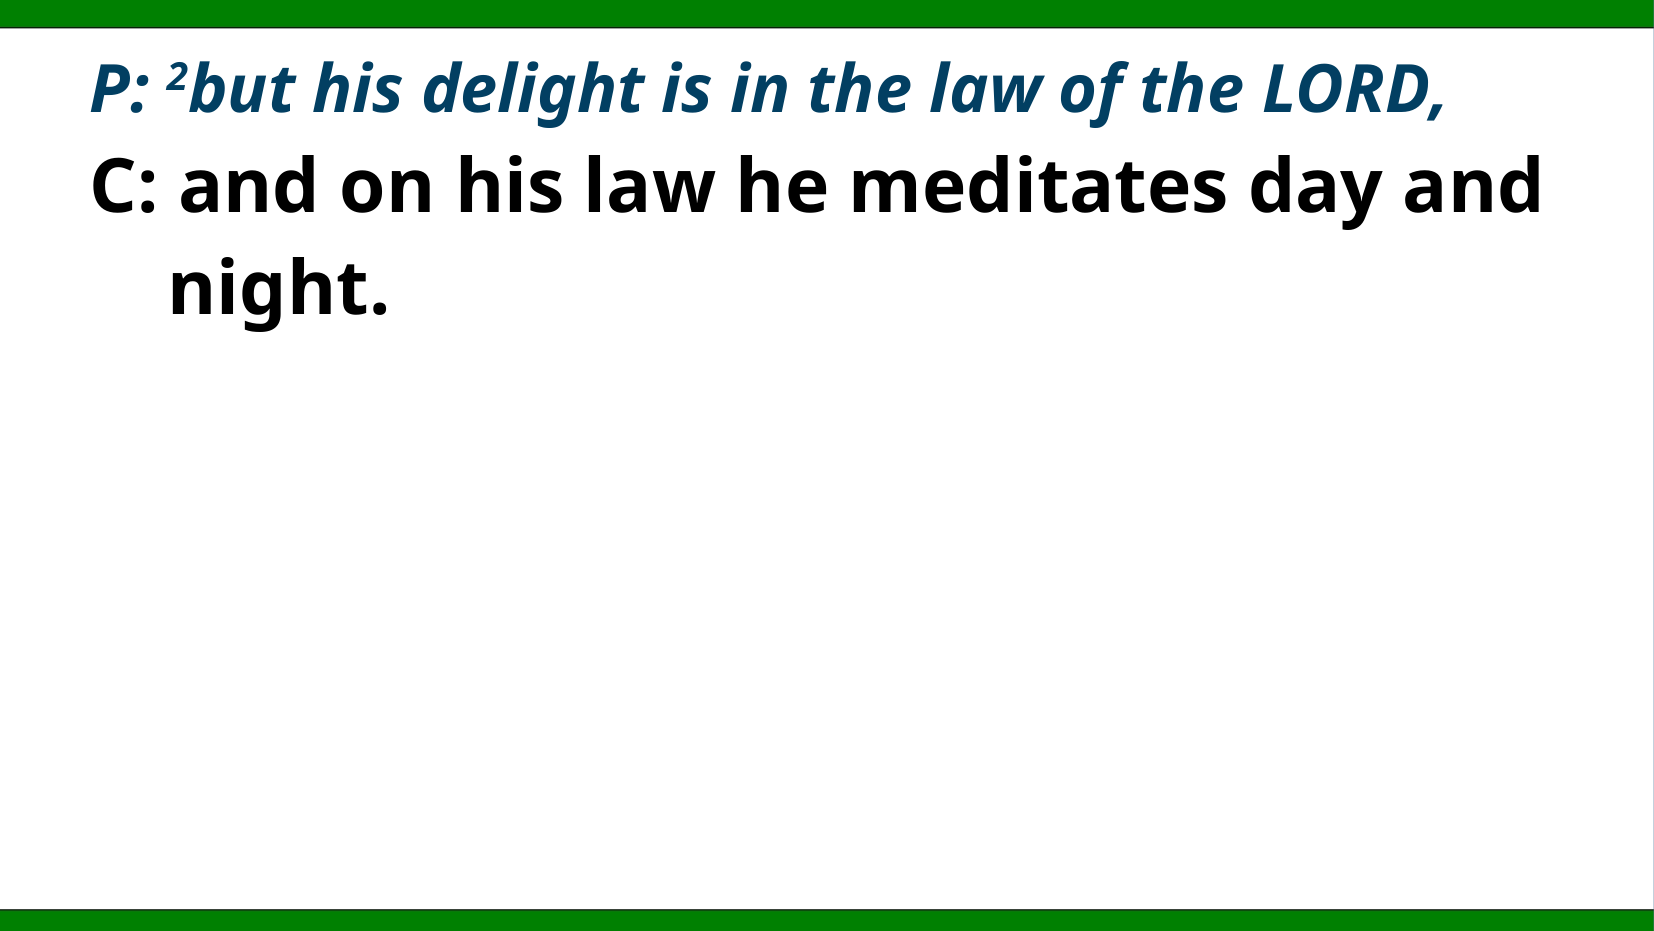

P: 	2but his delight is in the law of the Lord,
C: and on his law he meditates day and
 night.